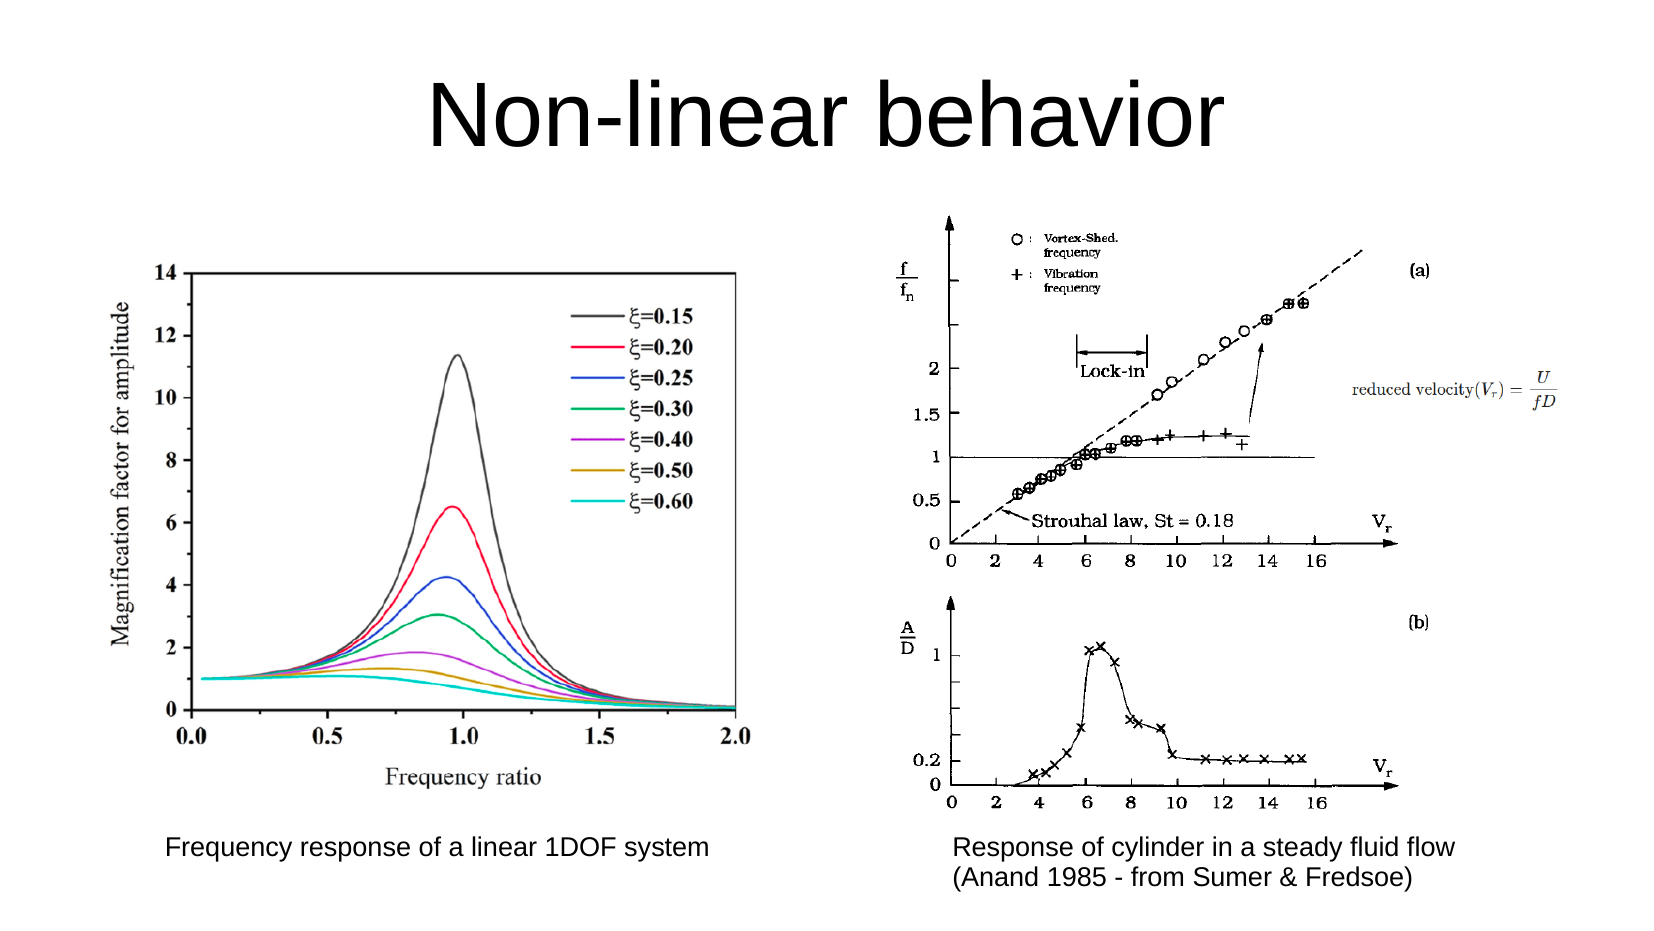

# Non-linear behavior
Response of cylinder in a steady fluid flow
(Anand 1985 - from Sumer & Fredsoe)
Frequency response of a linear 1DOF system